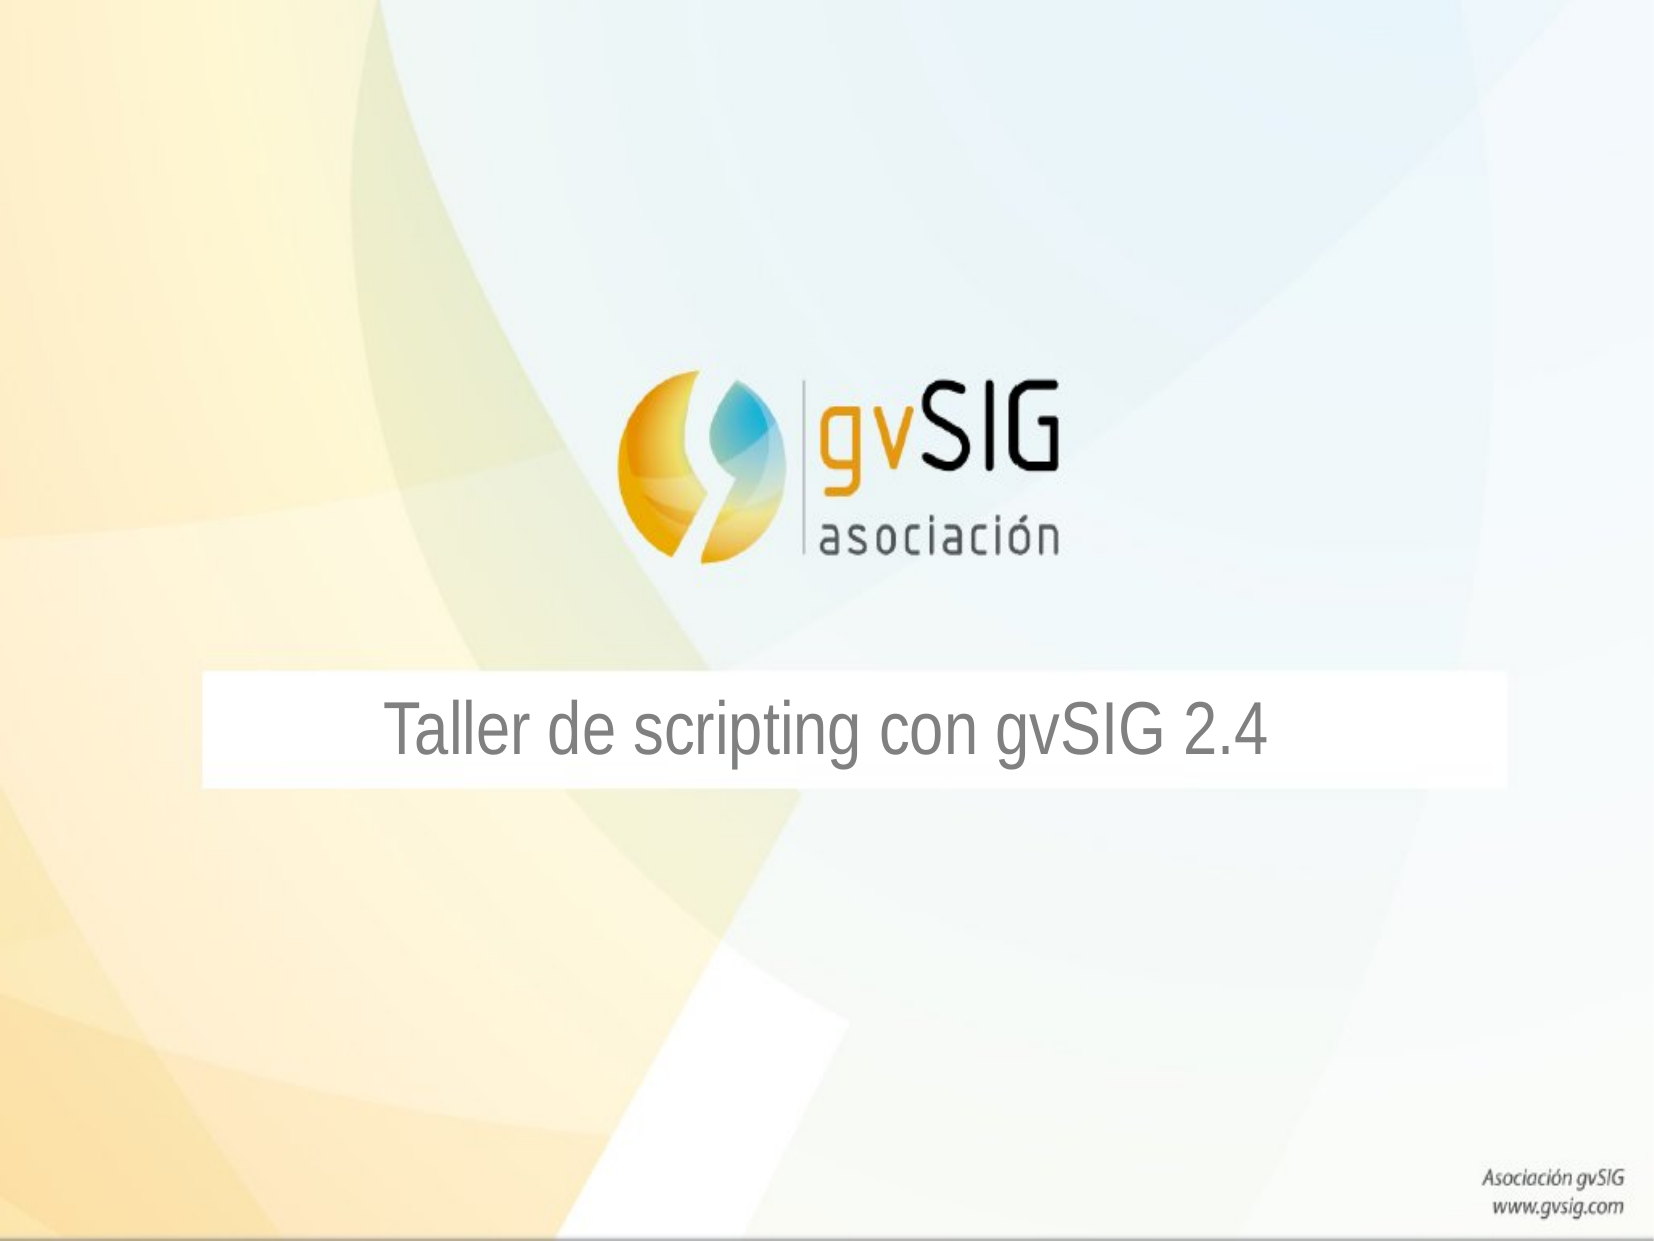

# Taller de scripting con gvSIG 2.4